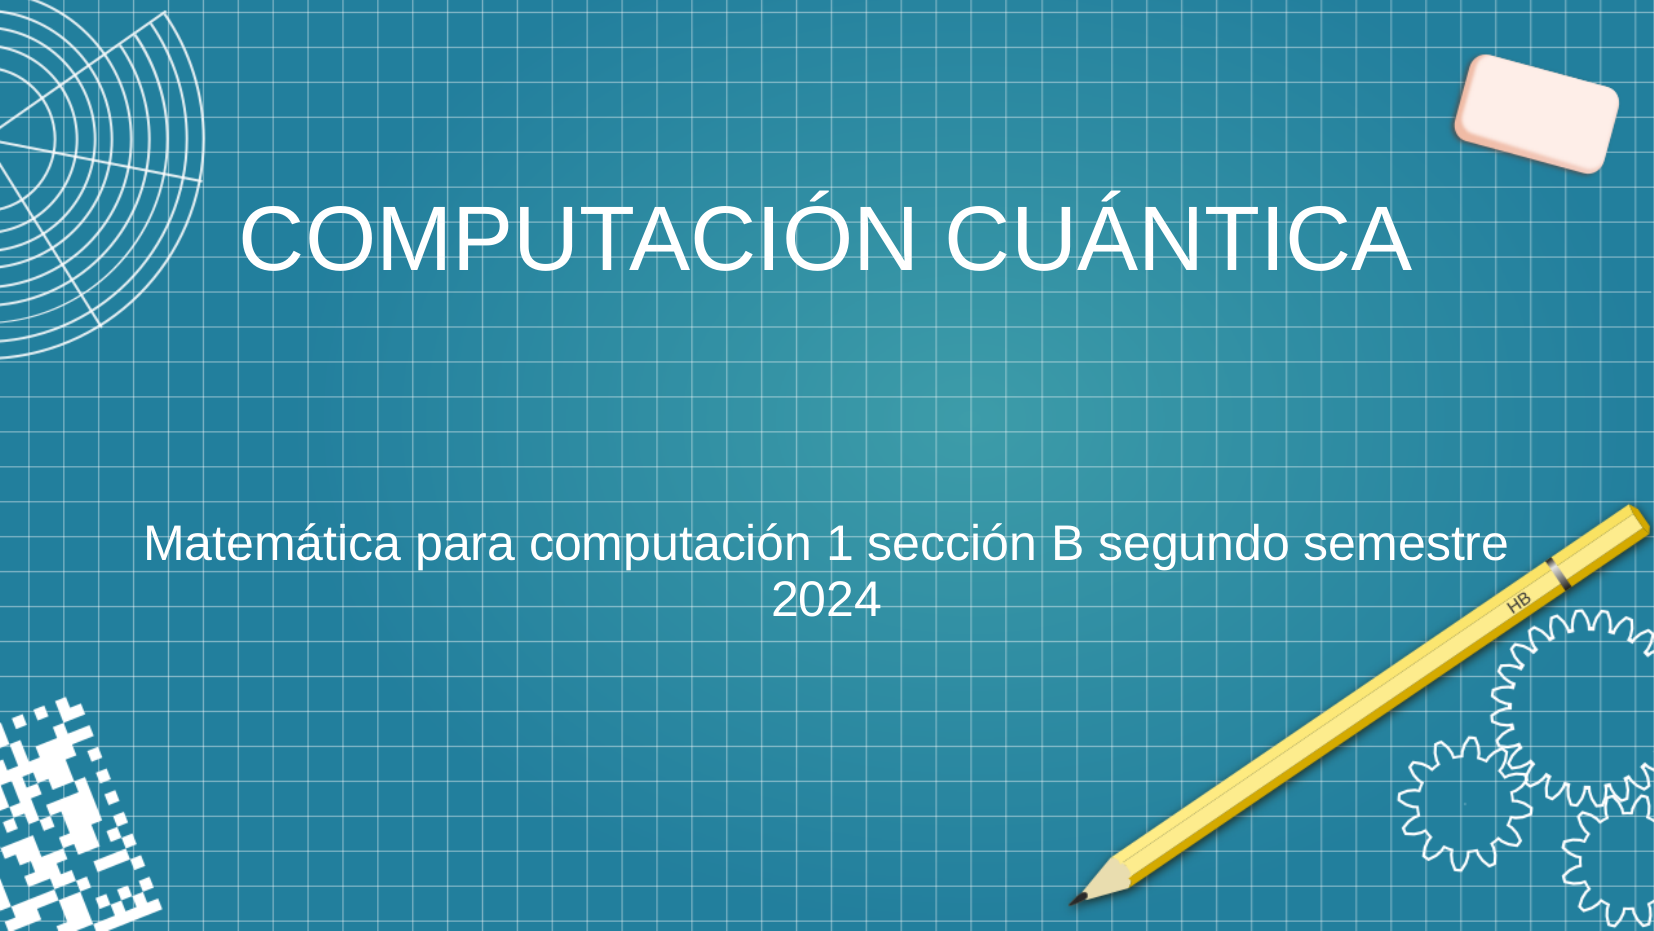

# COMPUTACIÓN CUÁNTICA
Matemática para computación 1 sección B segundo semestre 2024